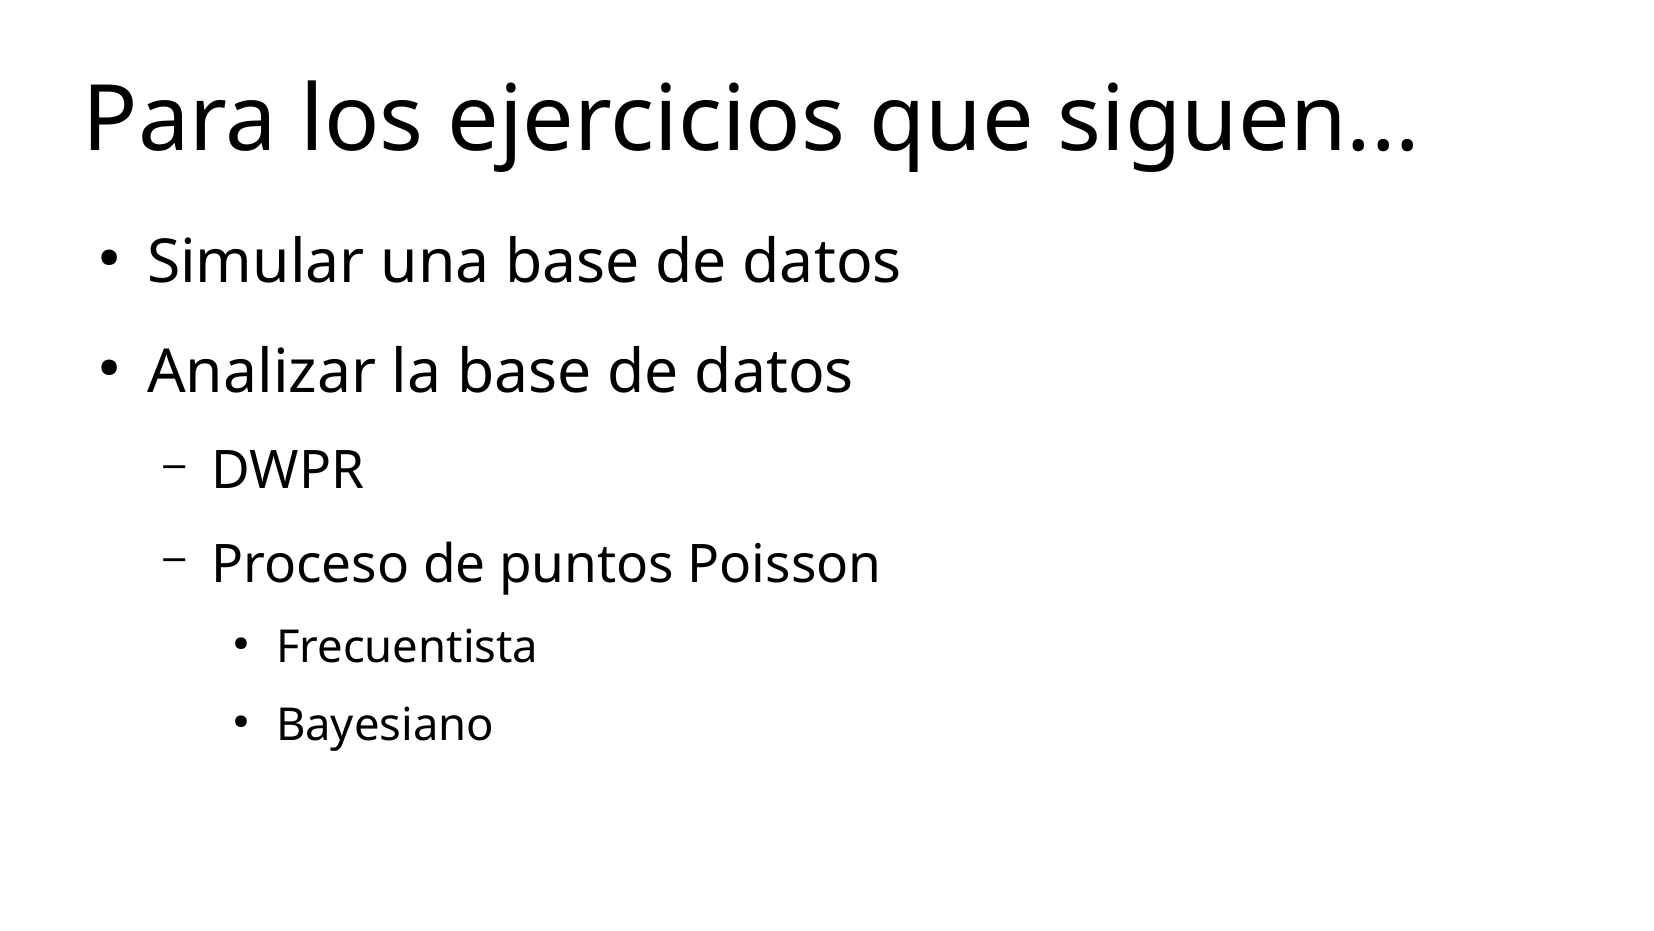

# Para los ejercicios que siguen...
Simular una base de datos
Analizar la base de datos
DWPR
Proceso de puntos Poisson
Frecuentista
Bayesiano